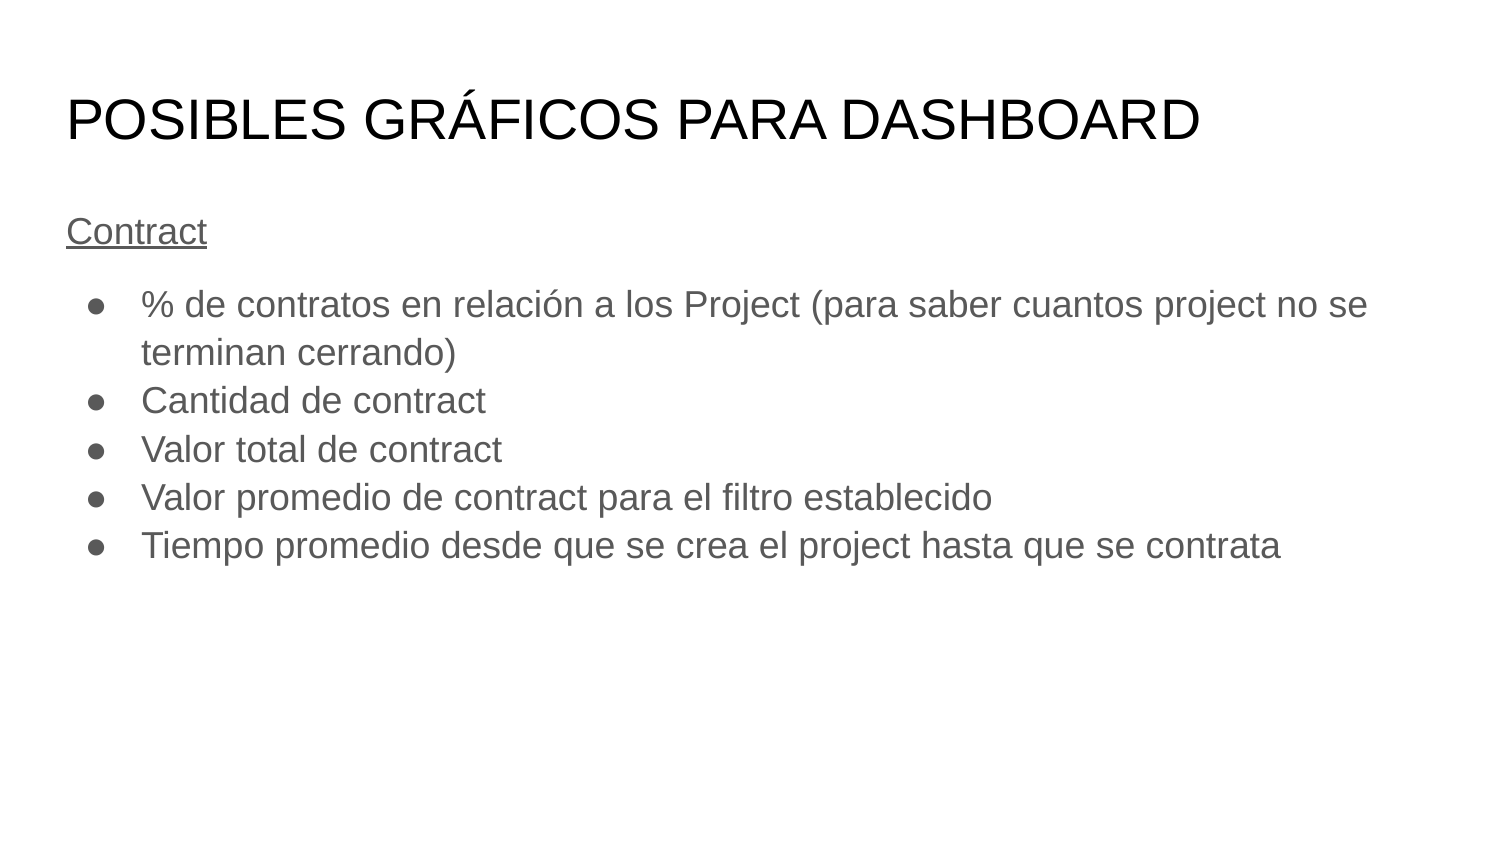

# POSIBLES GRÁFICOS PARA DASHBOARD
Contract
% de contratos en relación a los Project (para saber cuantos project no se terminan cerrando)
Cantidad de contract
Valor total de contract
Valor promedio de contract para el filtro establecido
Tiempo promedio desde que se crea el project hasta que se contrata